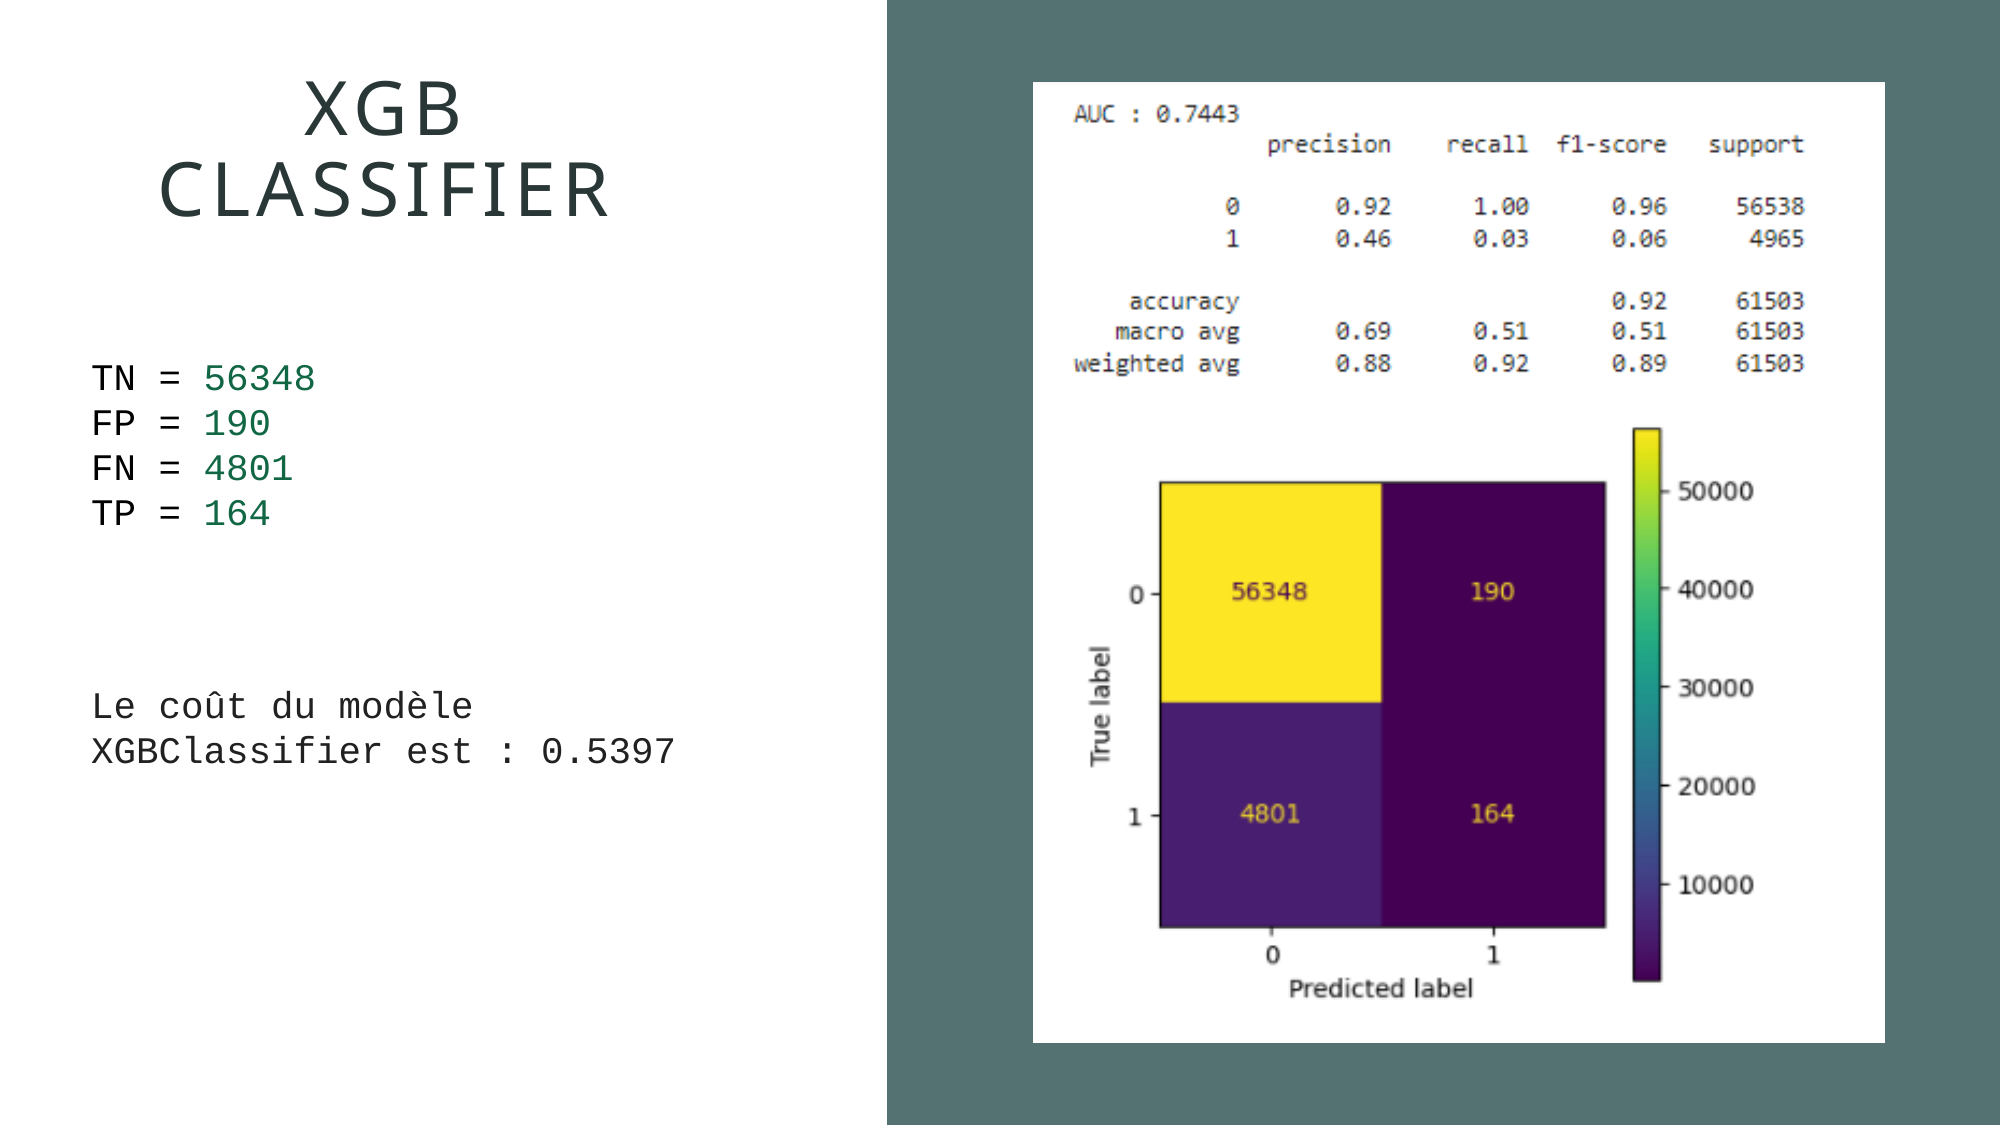

# XGB Classifier
TN = 56348
FP = 190
FN = 4801
TP = 164
Le coût du modèle XGBClassifier est : 0.5397